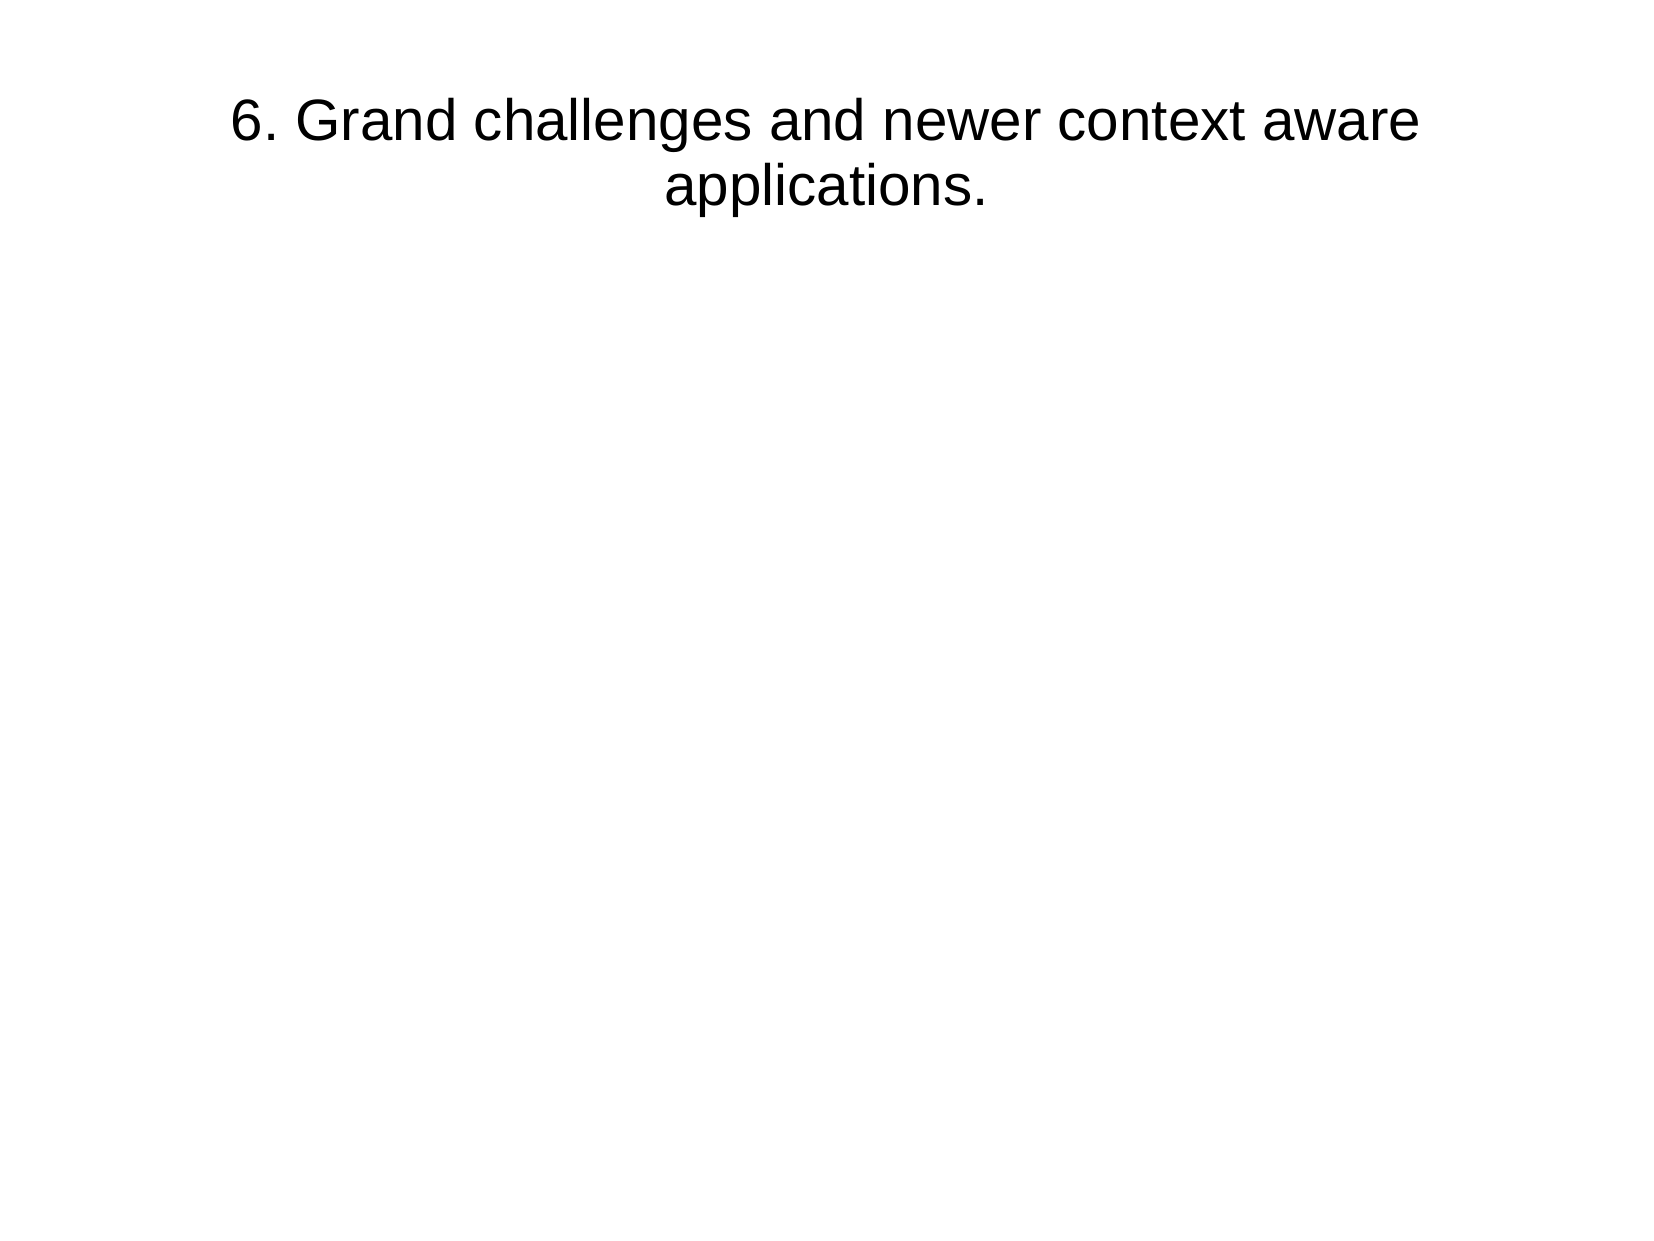

# 6. Grand challenges and newer context aware applications.